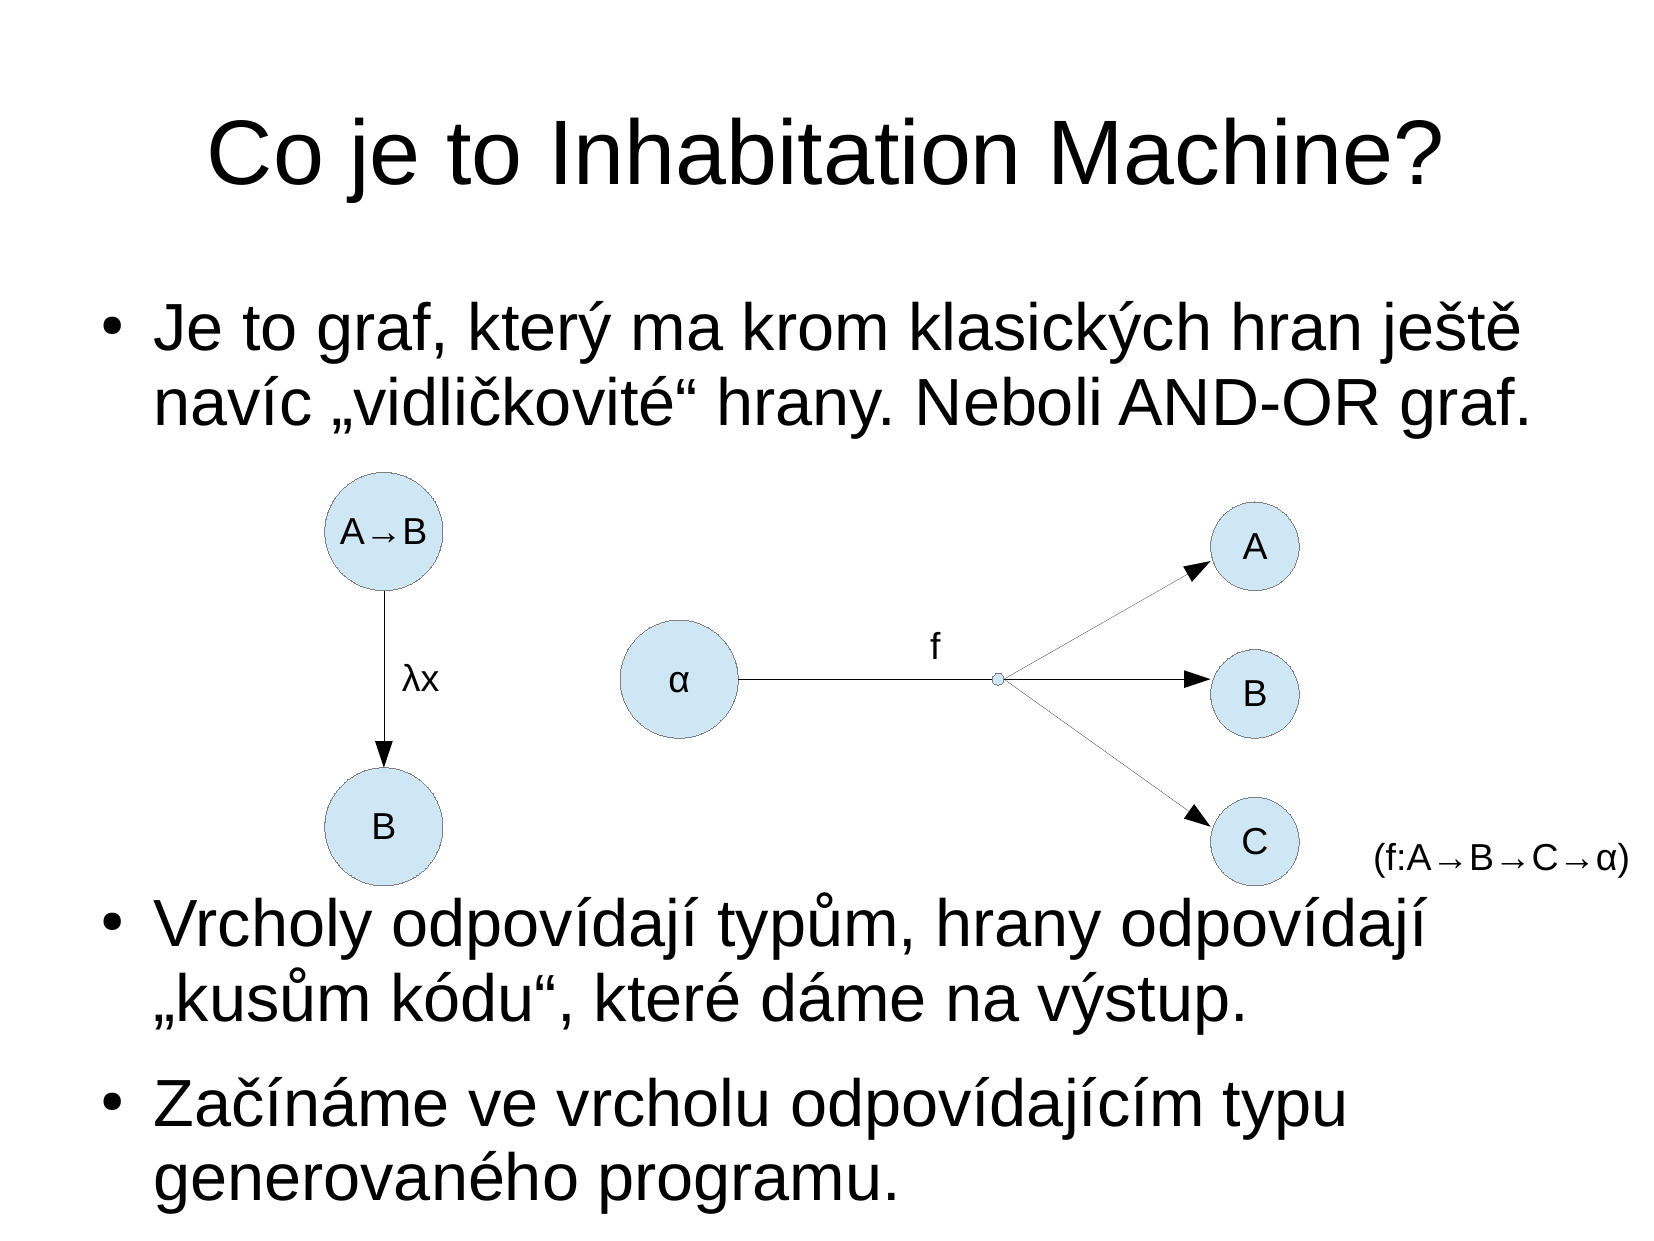

# Co je to Inhabitation Machine?
Je to graf, který ma krom klasických hran ještě navíc „vidličkovité“ hrany. Neboli AND-OR graf.
Vrcholy odpovídají typům, hrany odpovídají „kusům kódu“, které dáme na výstup.
Začínáme ve vrcholu odpovídajícím typu generovaného programu.
A→B
A
f
α
λx
B
B
C
(f:A→B→C→α)